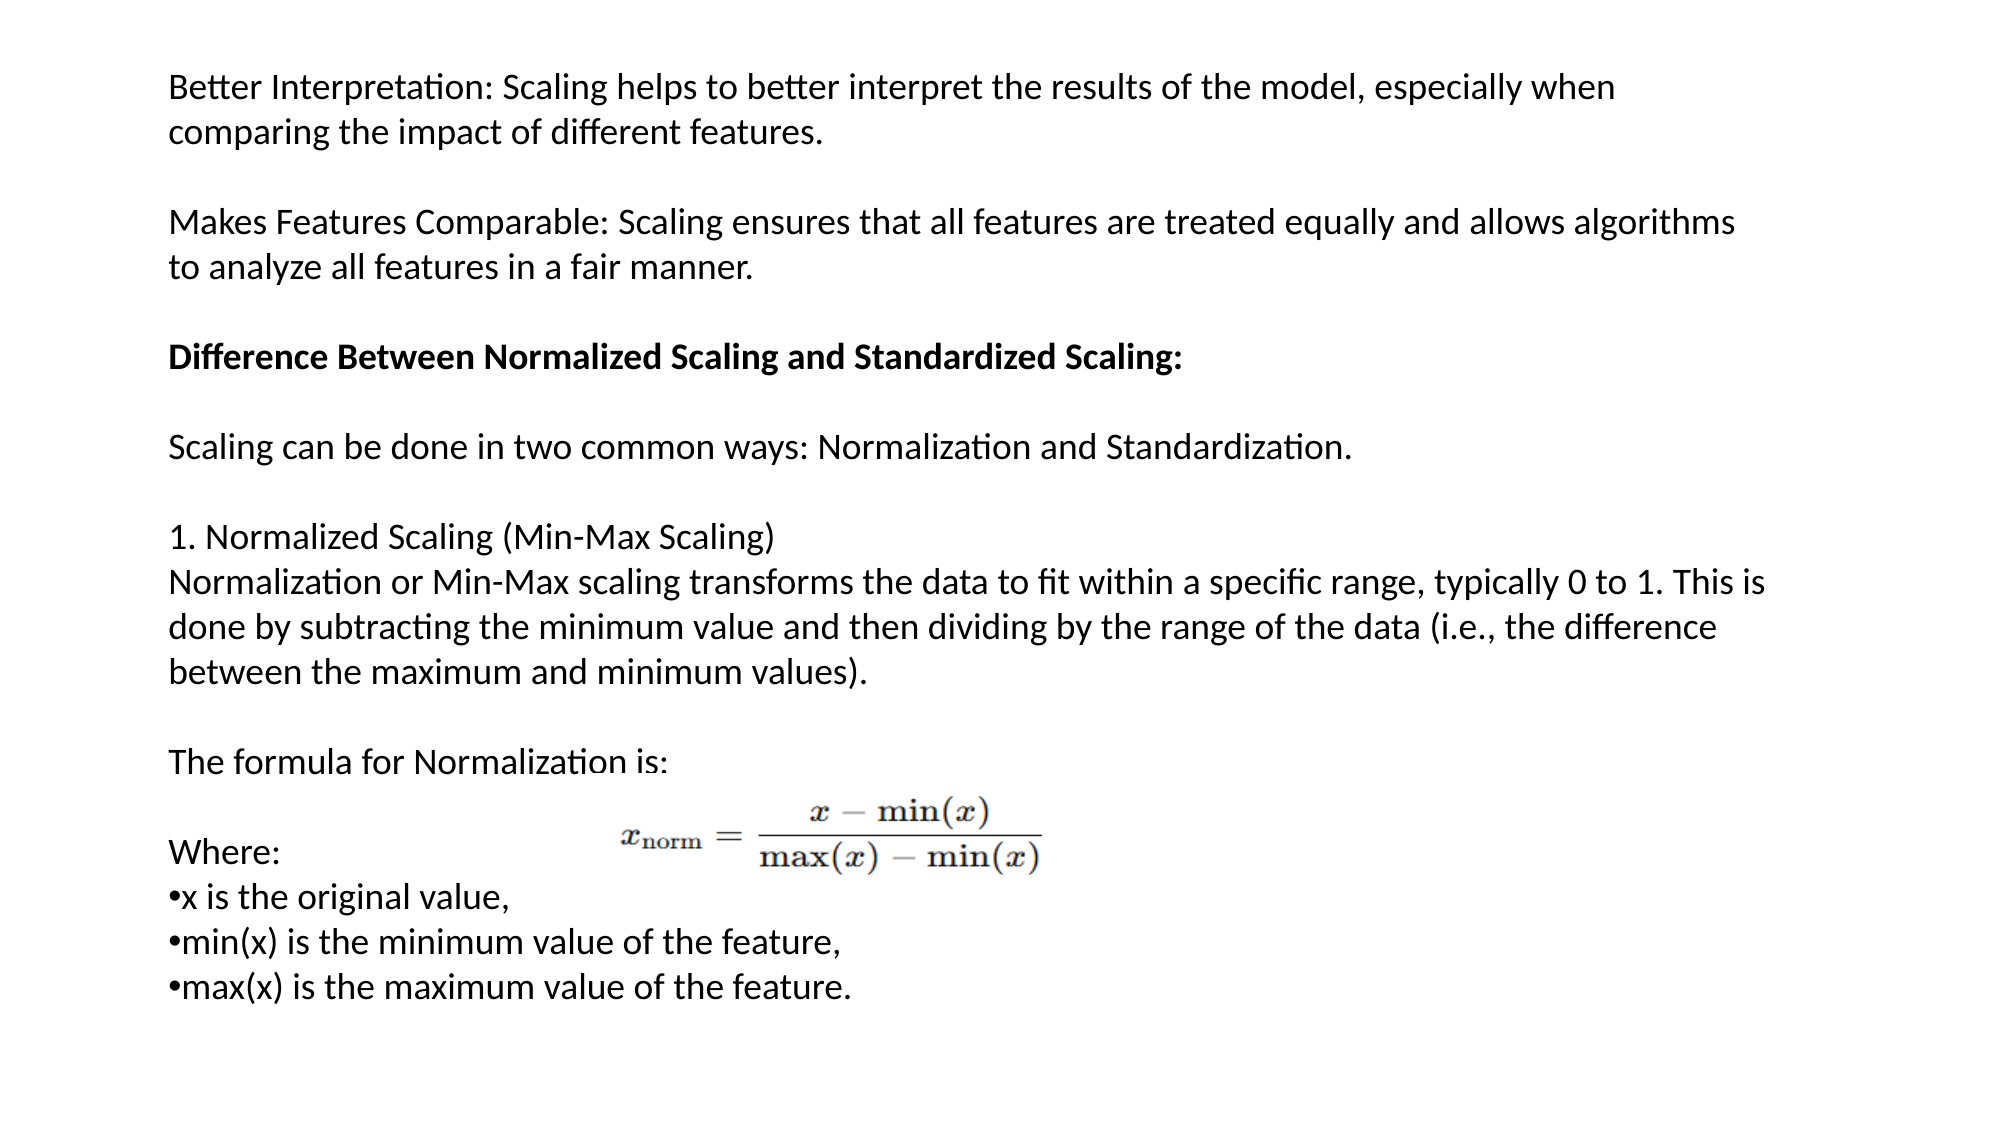

Better Interpretation: Scaling helps to better interpret the results of the model, especially when comparing the impact of different features.
Makes Features Comparable: Scaling ensures that all features are treated equally and allows algorithms to analyze all features in a fair manner.
Difference Between Normalized Scaling and Standardized Scaling:
Scaling can be done in two common ways: Normalization and Standardization.
1. Normalized Scaling (Min-Max Scaling)
Normalization or Min-Max scaling transforms the data to fit within a specific range, typically 0 to 1. This is done by subtracting the minimum value and then dividing by the range of the data (i.e., the difference between the maximum and minimum values).
The formula for Normalization is:
Where:
x is the original value,
min⁡(x) is the minimum value of the feature,
max⁡(x) is the maximum value of the feature.